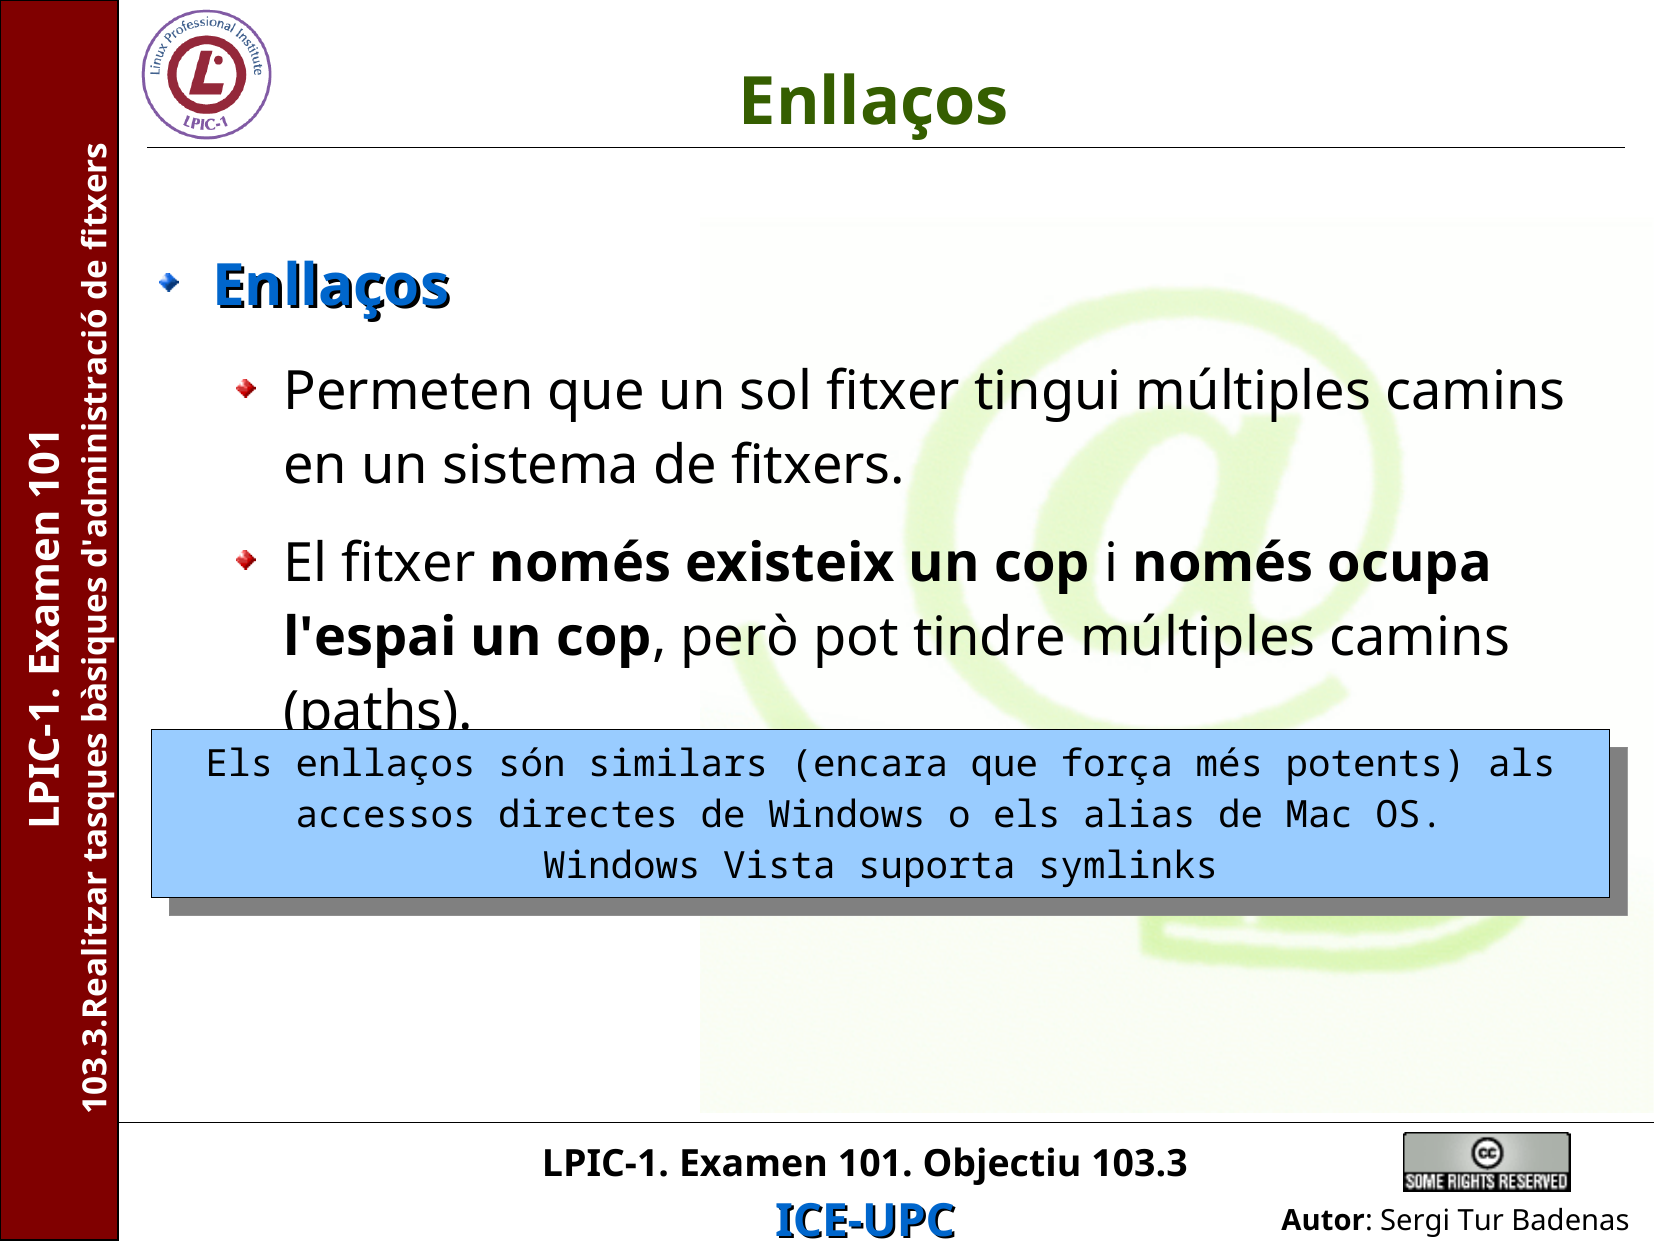

# Enllaços
Enllaços
Permeten que un sol fitxer tingui múltiples camins en un sistema de fitxers.
El fitxer només existeix un cop i només ocupa l'espai un cop, però pot tindre múltiples camins (paths).
Els enllaços són similars (encara que força més potents) als accessos directes de Windows o els alias de Mac OS.
Windows Vista suporta symlinks